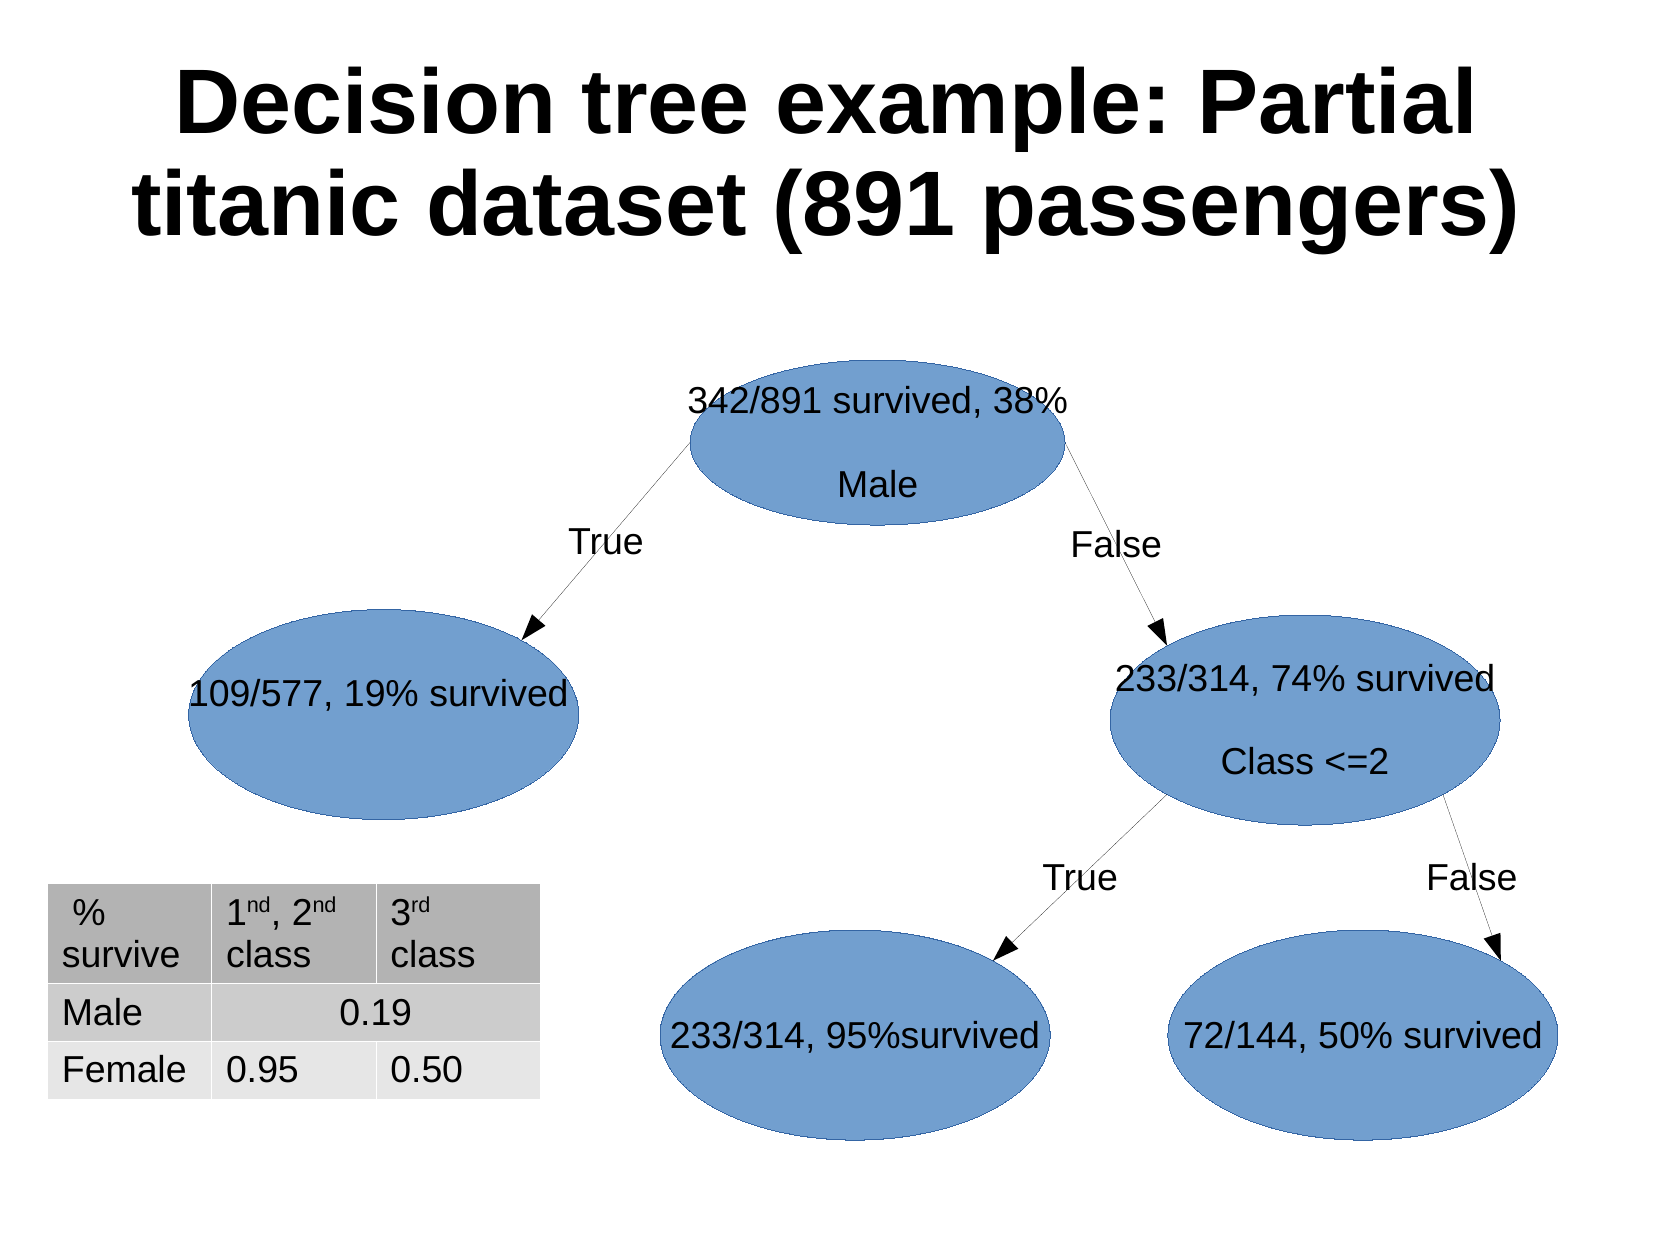

# Decision tree example: Partial titanic dataset (891 passengers)
342/891 survived, 38%
Male
109/577, 19% survived
233/314, 74% survived
Class <=2
| % survive | 1nd, 2nd class | 3rd class |
| --- | --- | --- |
| Male | 0.19 | |
| Female | 0.95 | 0.50 |
161/170
95% survived
233/314 survived
233/314, 95%survived
72/144, 50% survived